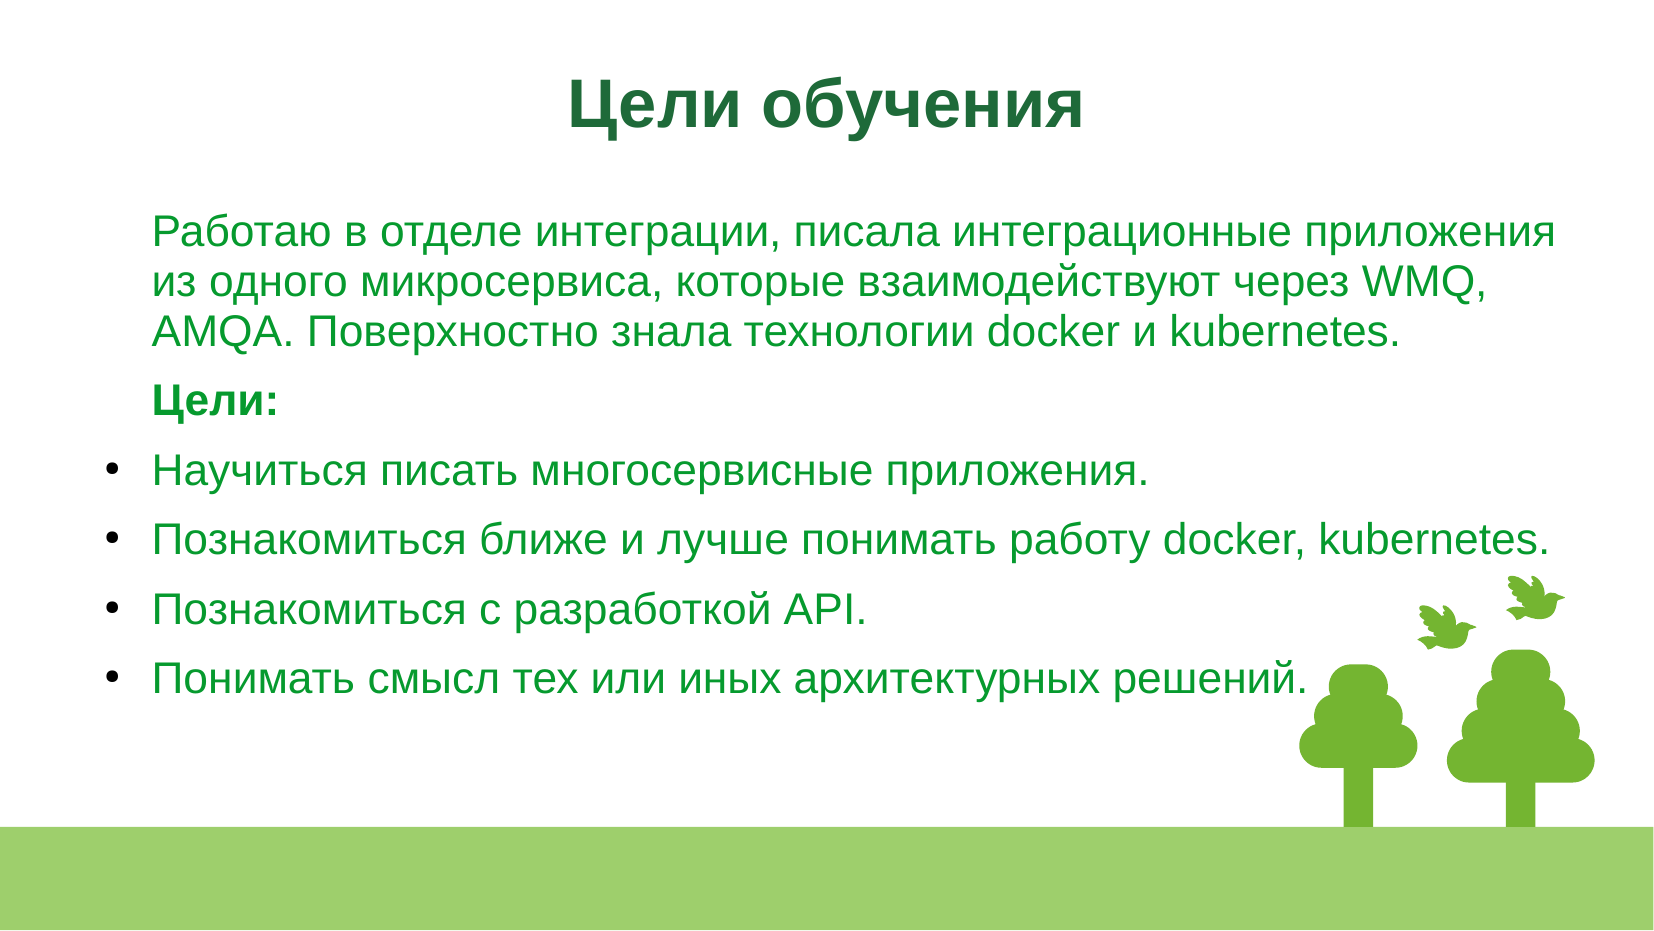

# Цели обучения
Работаю в отделе интеграции, писала интеграционные приложения из одного микросервиса, которые взаимодействуют через WMQ, AMQA. Поверхностно знала технологии docker и kubernetes.
Цели:
Научиться писать многосервисные приложения.
Познакомиться ближе и лучше понимать работу docker, kubernetes.
Познакомиться с разработкой API.
Понимать смысл тех или иных архитектурных решений.